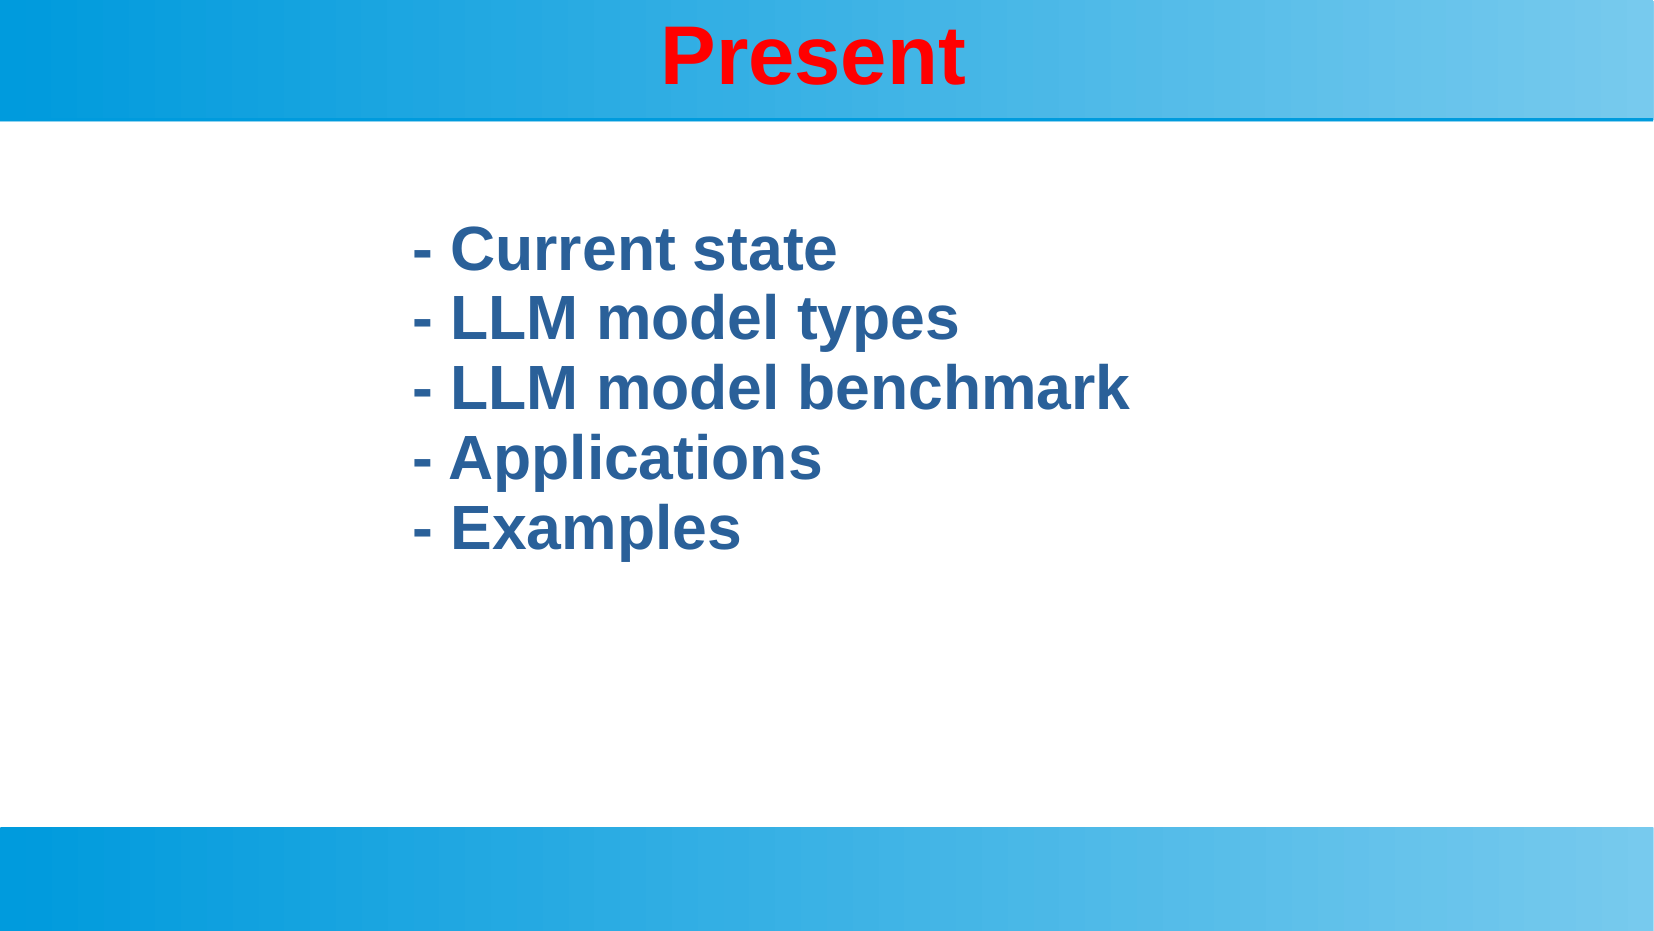

# Present
- Current state
- LLM model types
- LLM model benchmark
- Applications
- Examples